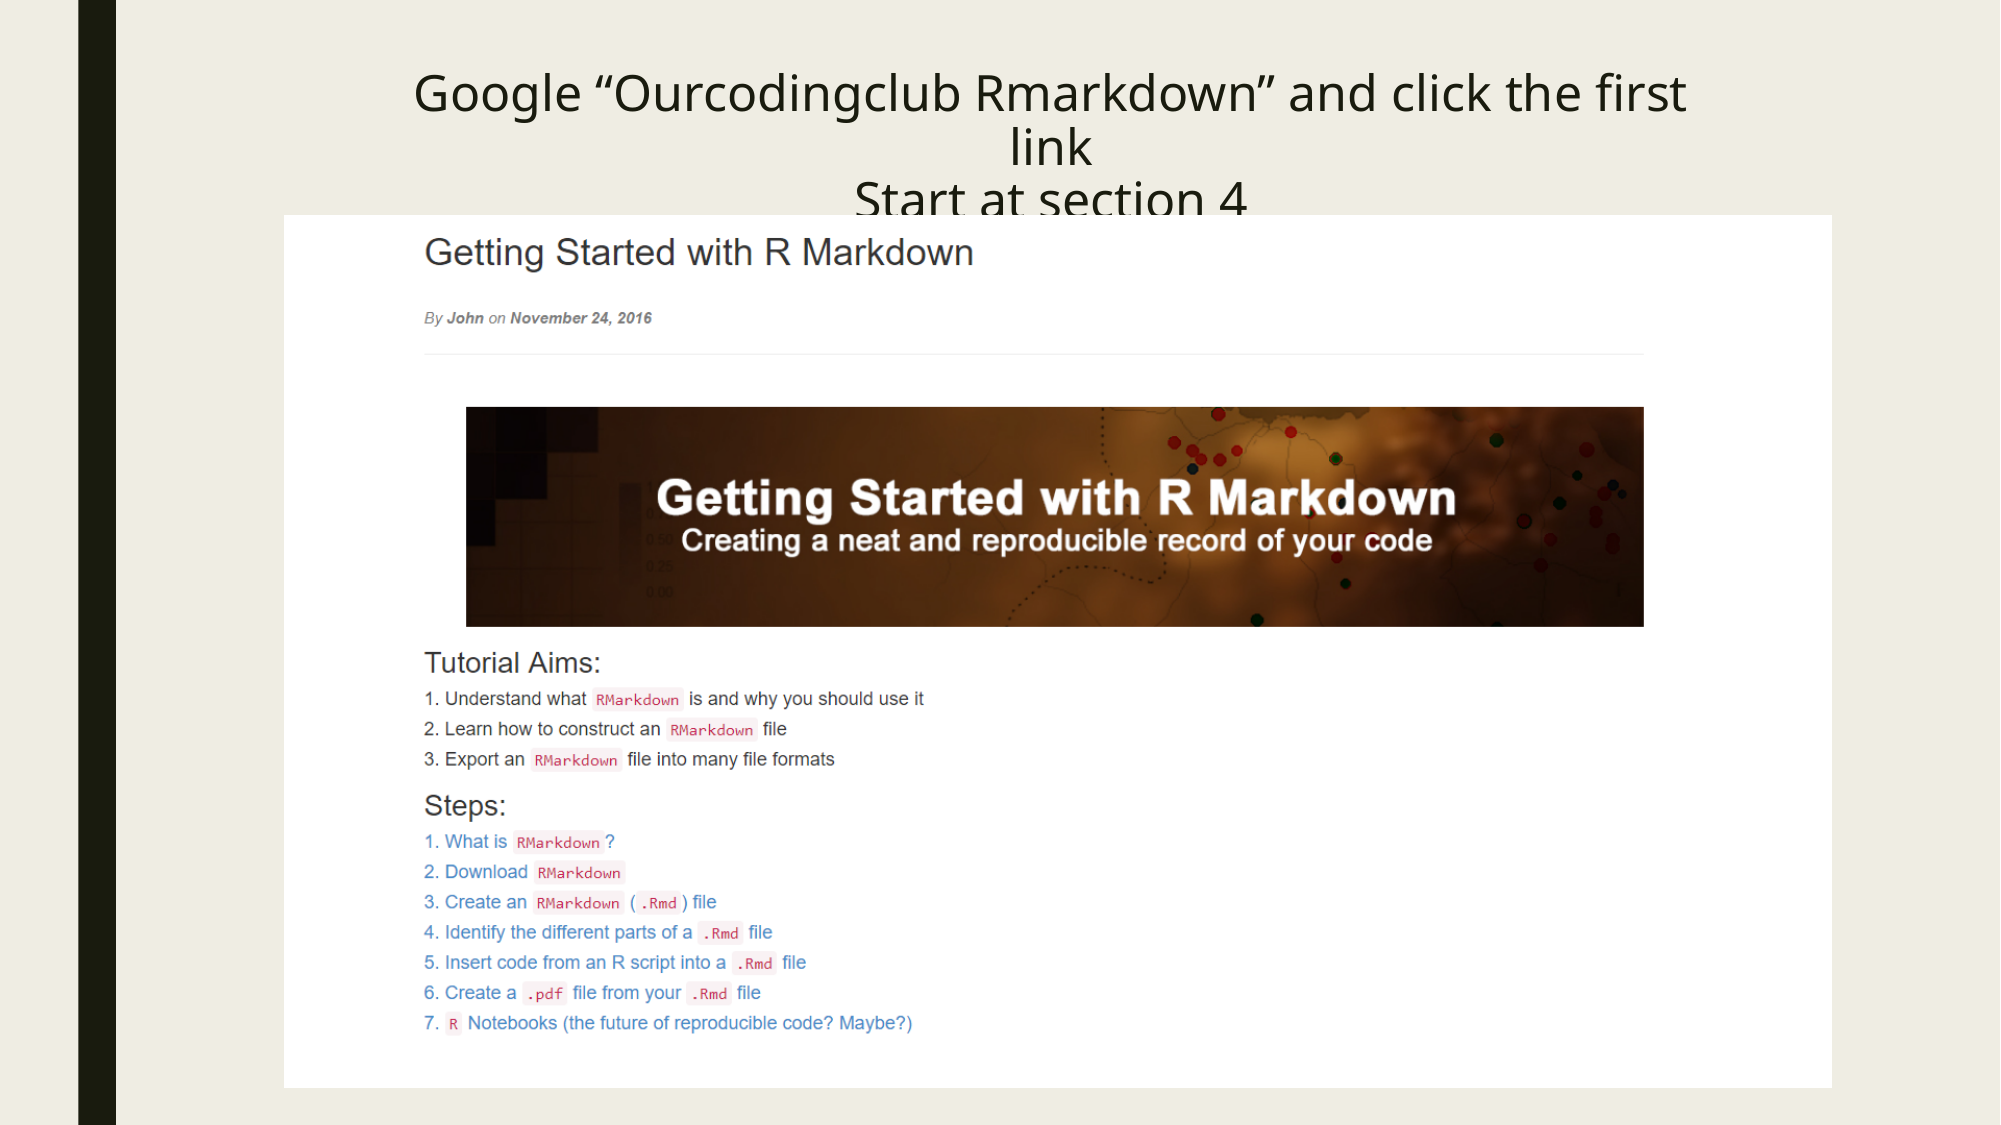

# Google “Ourcodingclub Rmarkdown” and click the first link Start at section 4